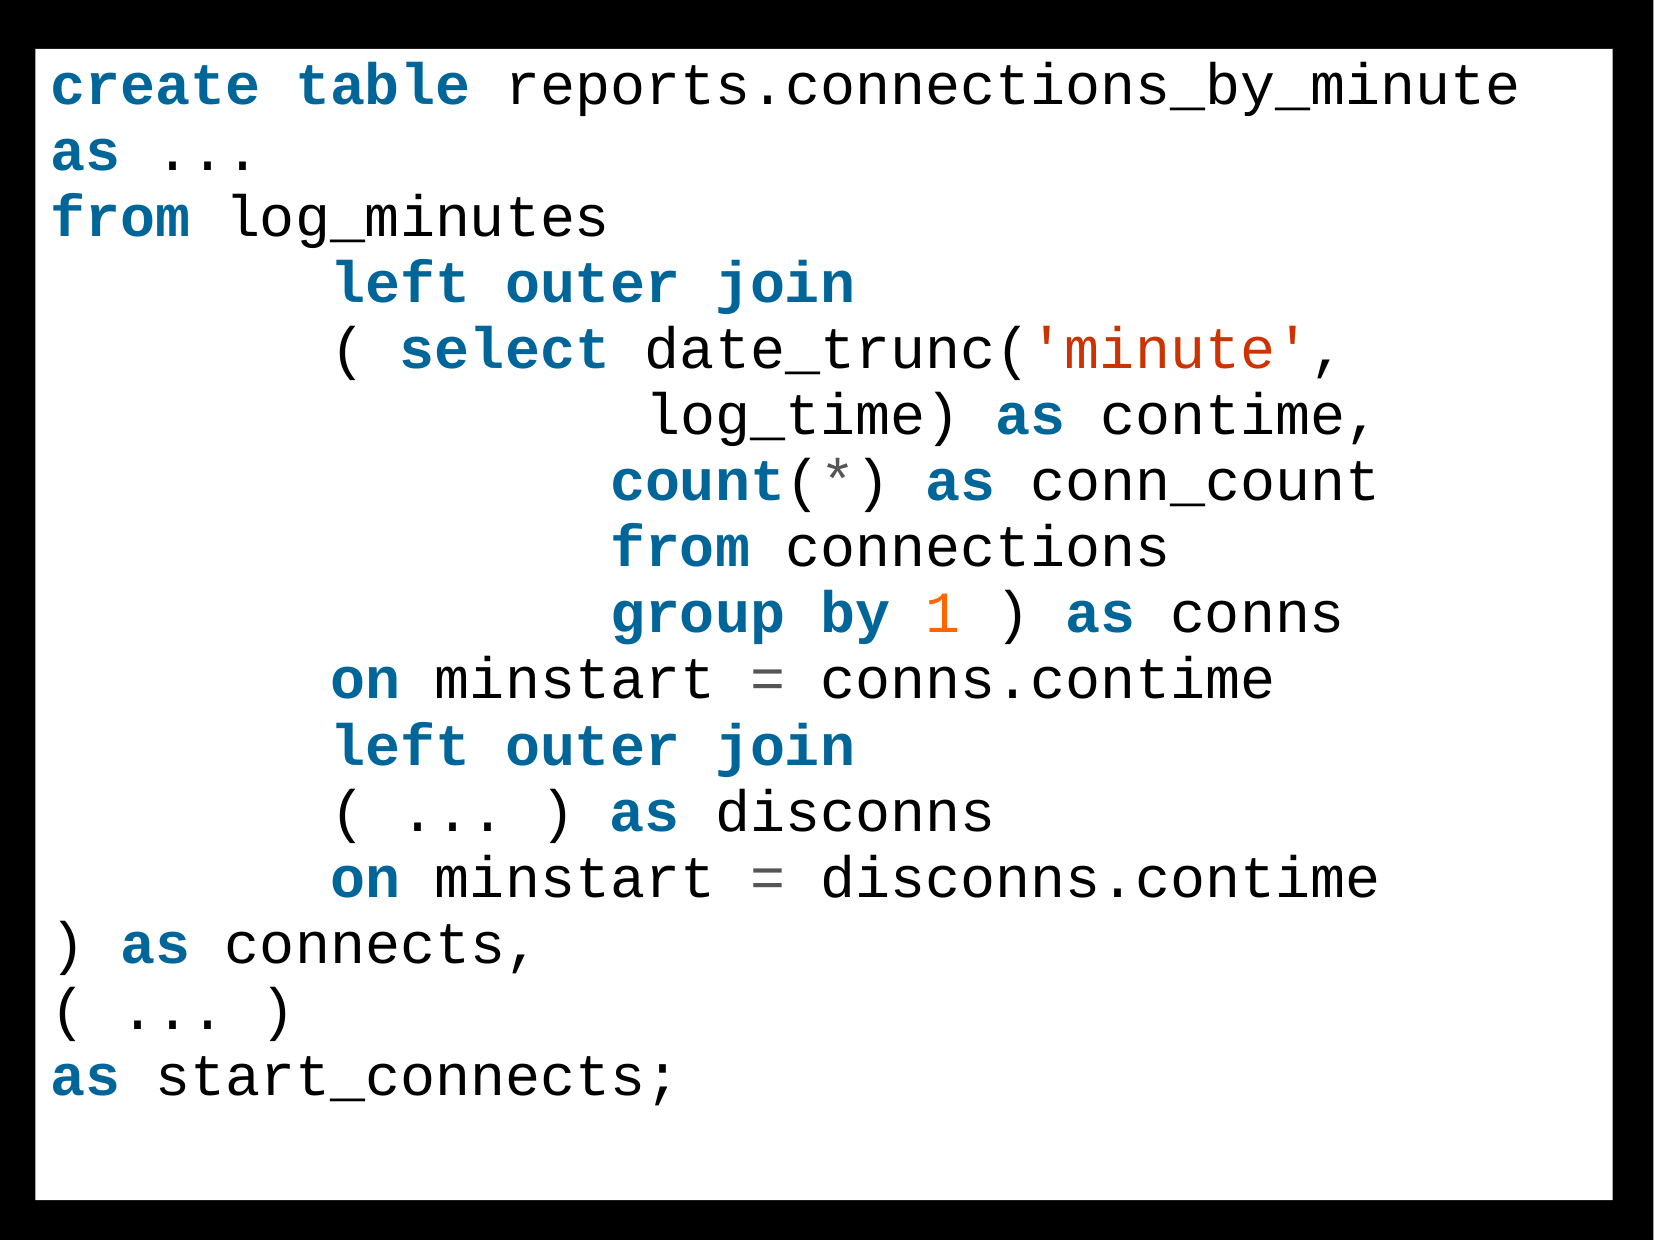

create table reports.connections_by_minute as ...
from log_minutes
 left outer join
 ( select date_trunc('minute',
 log_time) as contime,
 count(*) as conn_count
 from connections
 group by 1 ) as conns
 on minstart = conns.contime
 left outer join
 ( ... ) as disconns
 on minstart = disconns.contime
) as connects,
( ... )
as start_connects;